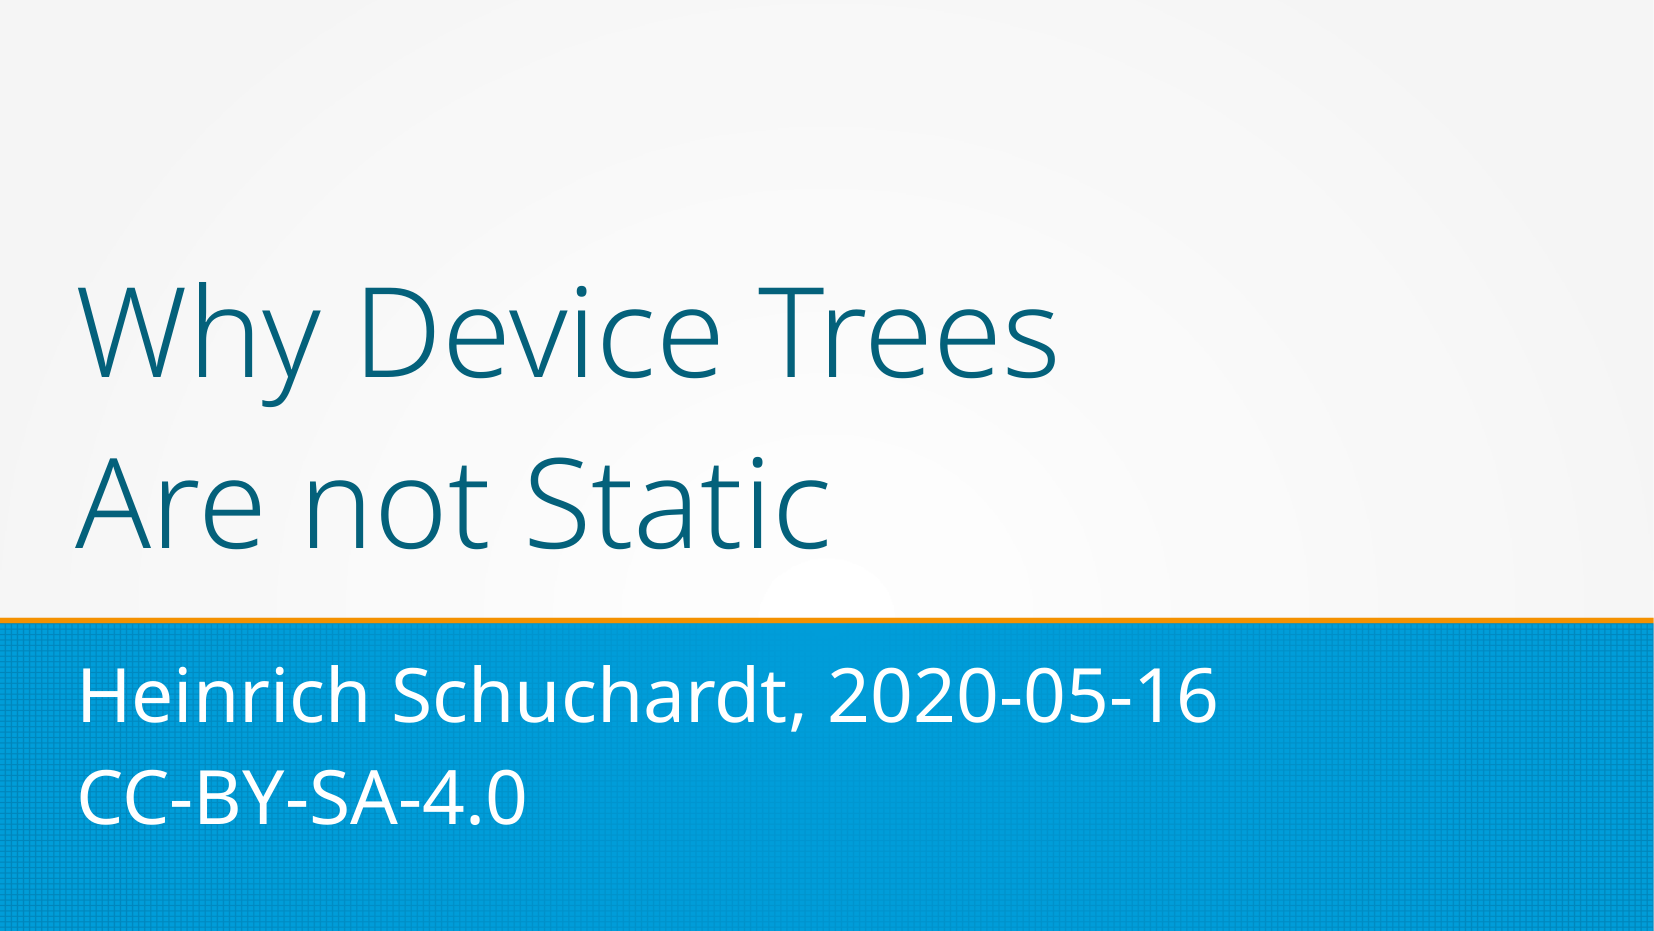

# Why Device Trees Are not Static
Heinrich Schuchardt, 2020-05-16
CC-BY-SA-4.0